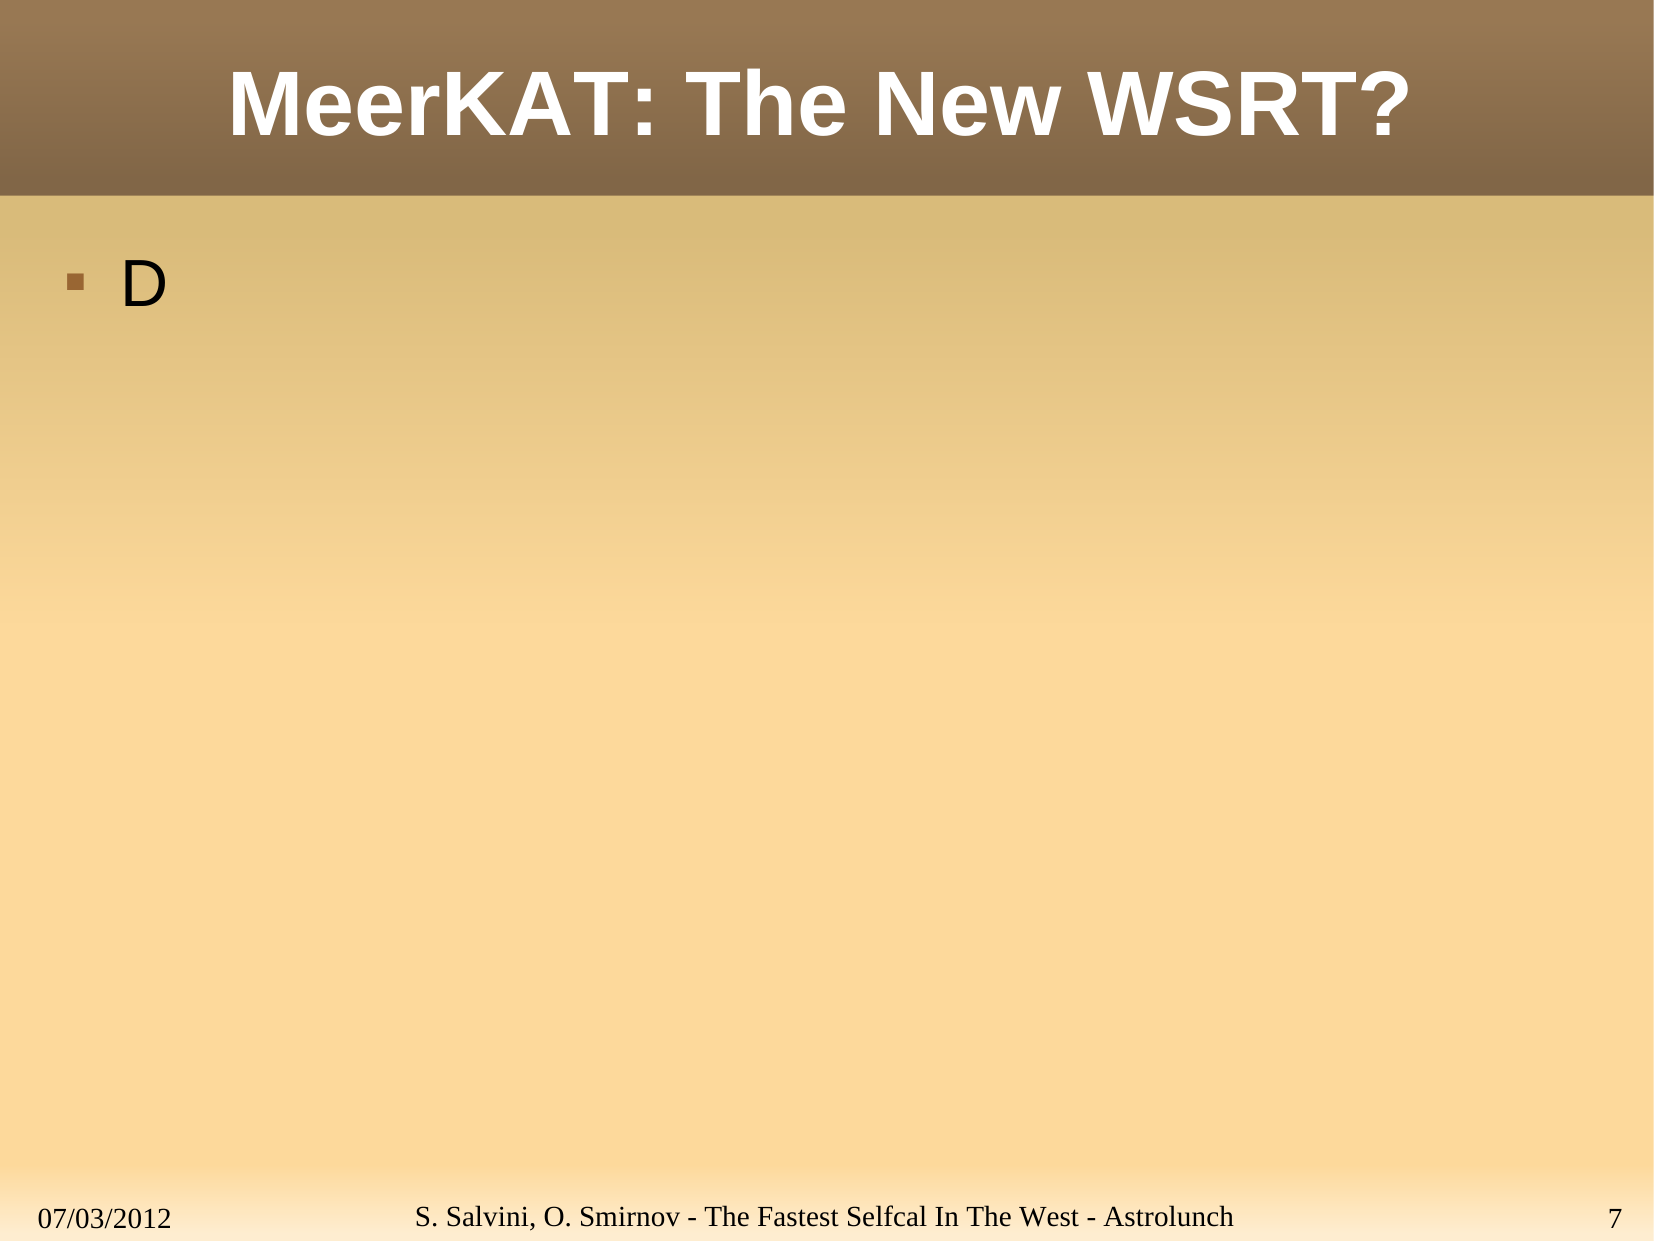

# MeerKAT: The New WSRT?
D
S. Salvini, O. Smirnov - The Fastest Selfcal In The West - Astrolunch
07/03/2012
7